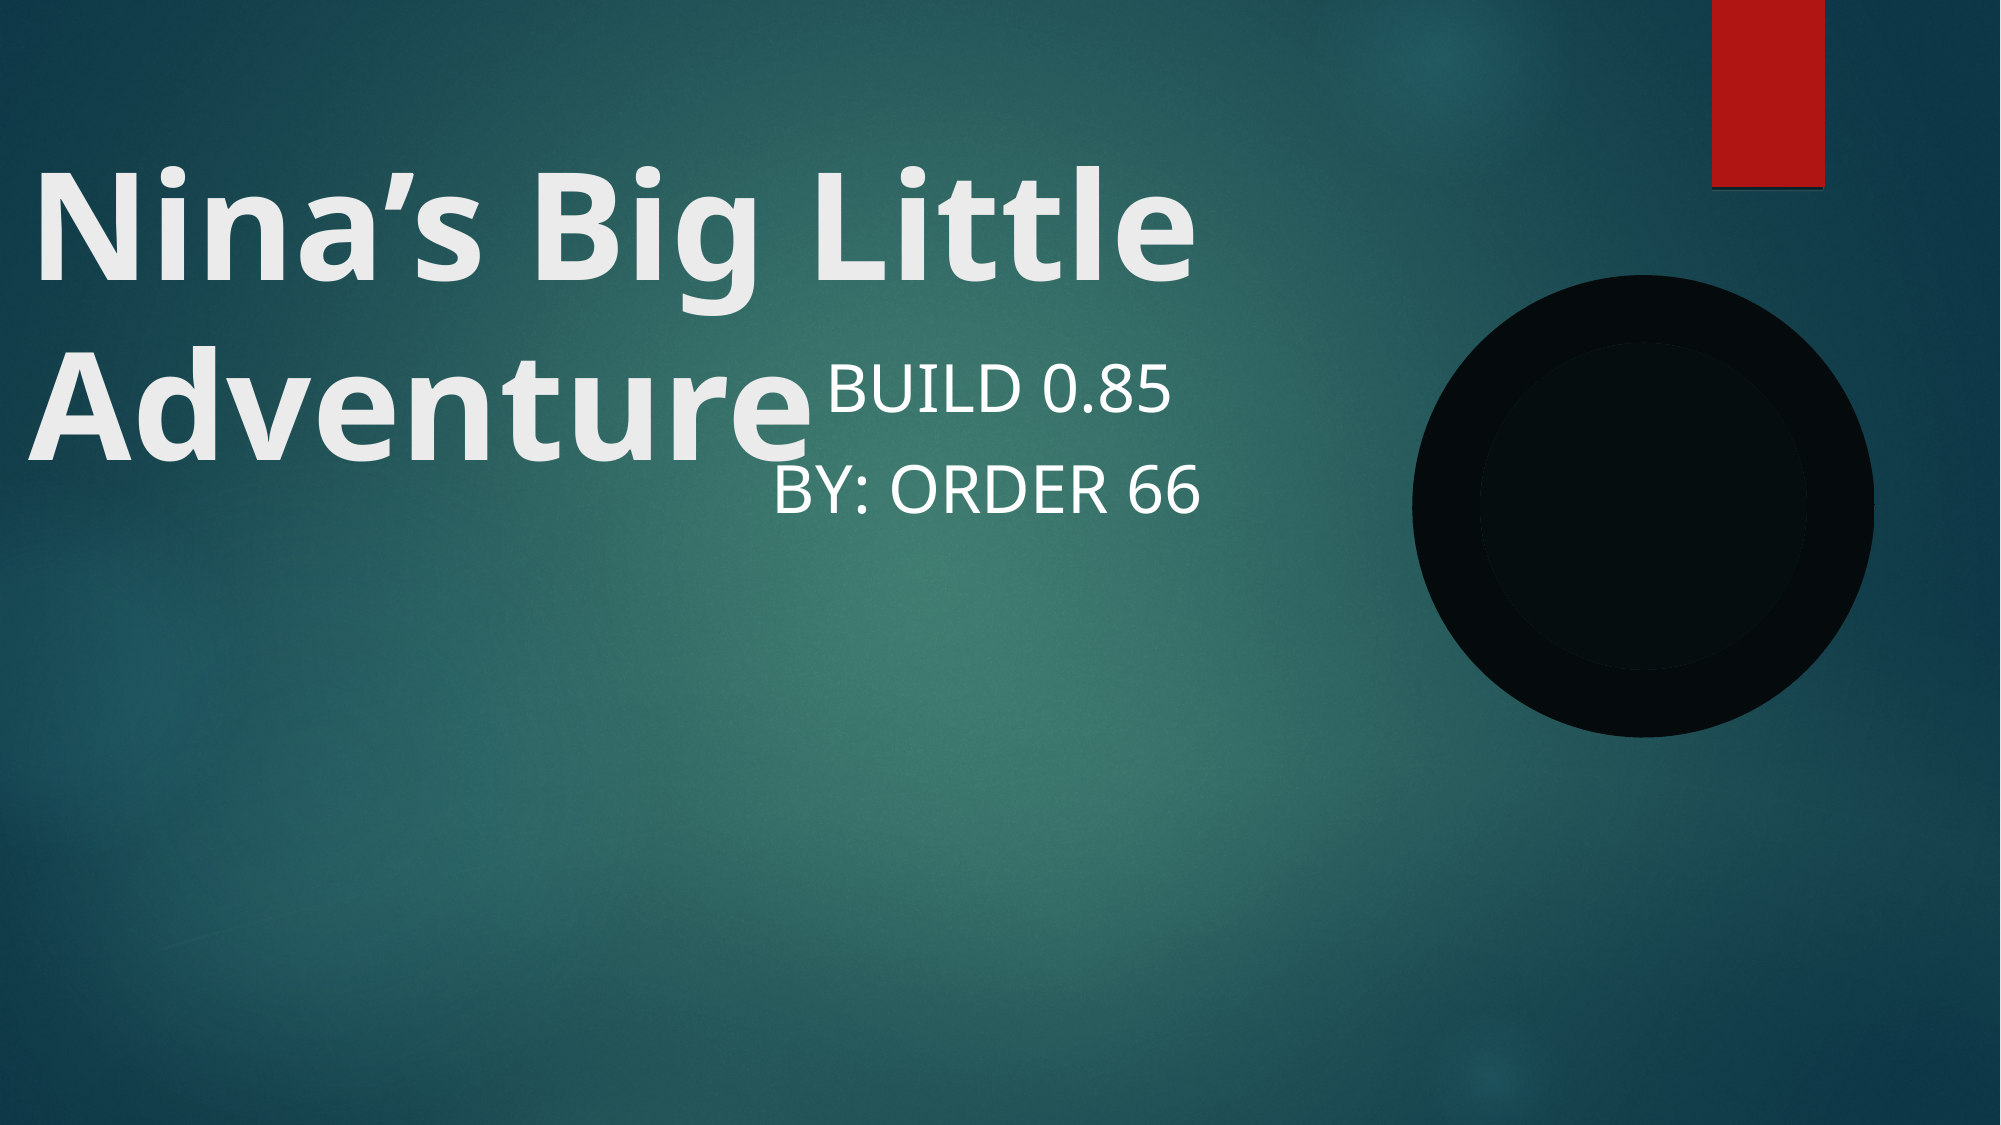

# Nina’s Big Little Adventure
Build 0.85
By: Order 66